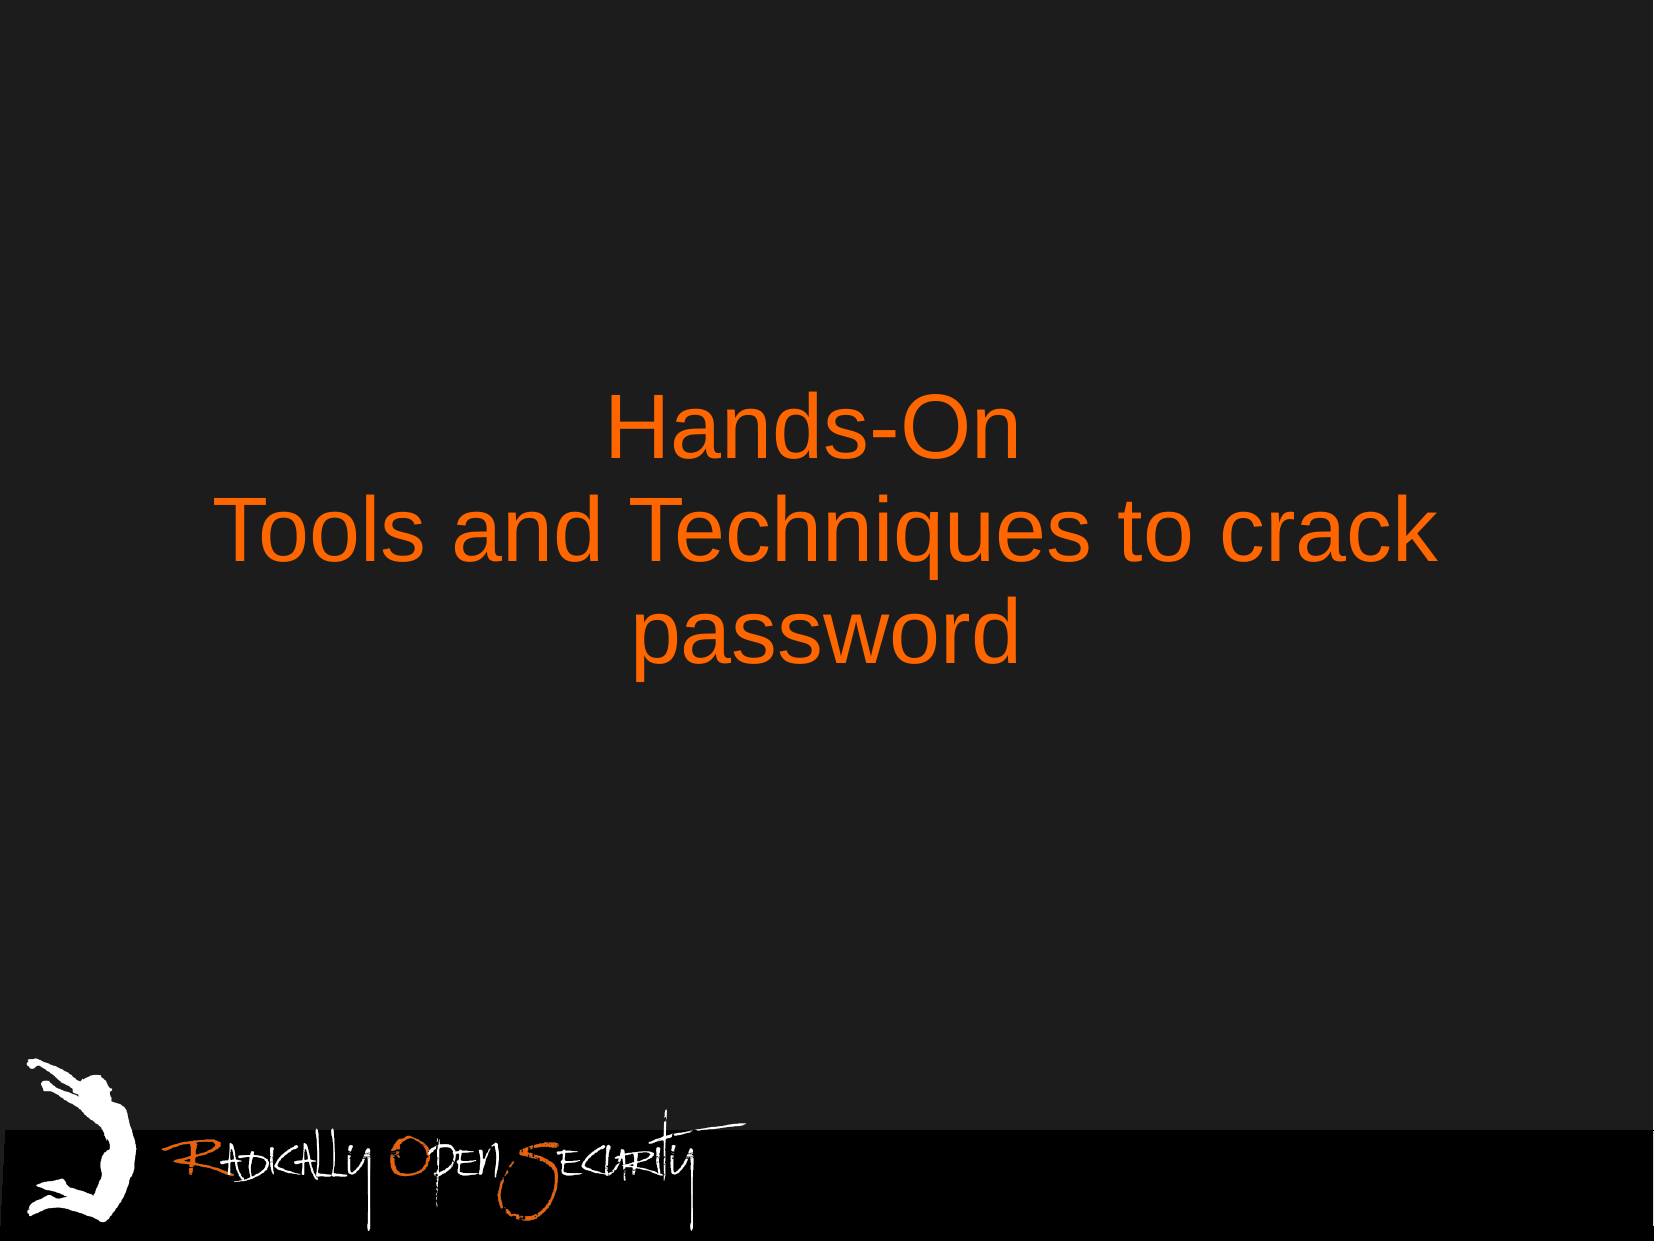

# Hands-On
Tools and Techniques to crack password